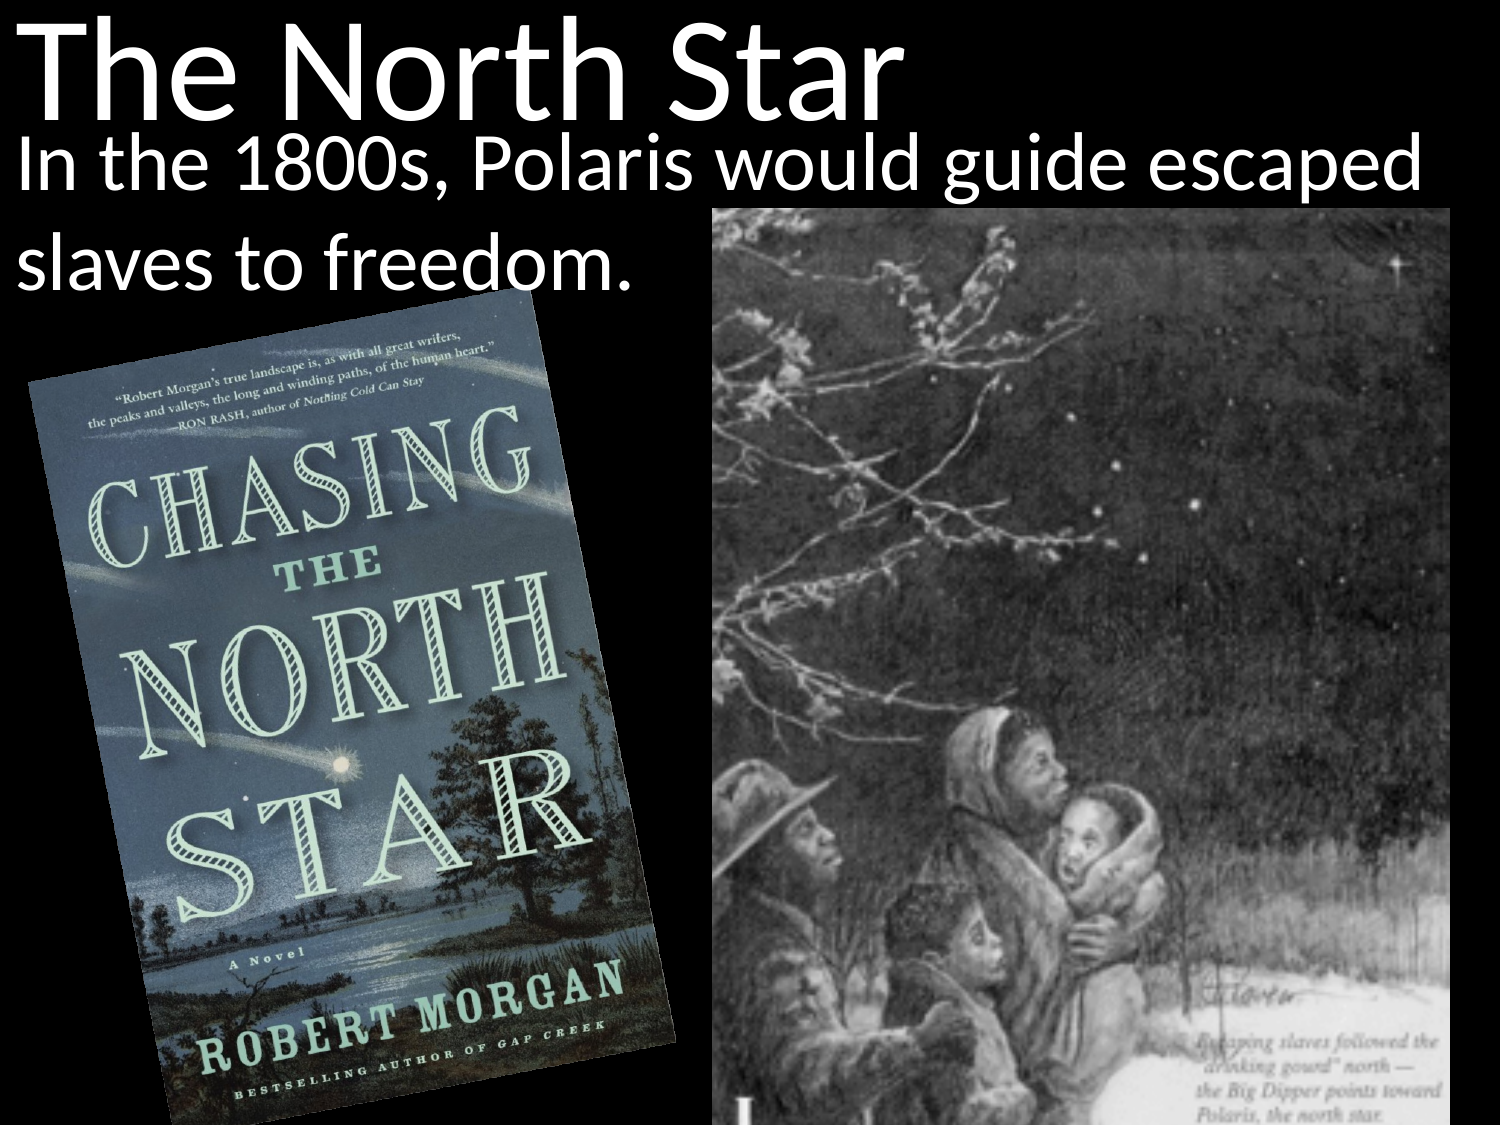

The North Star
In the 1800s, Polaris would guide escaped slaves to freedom.